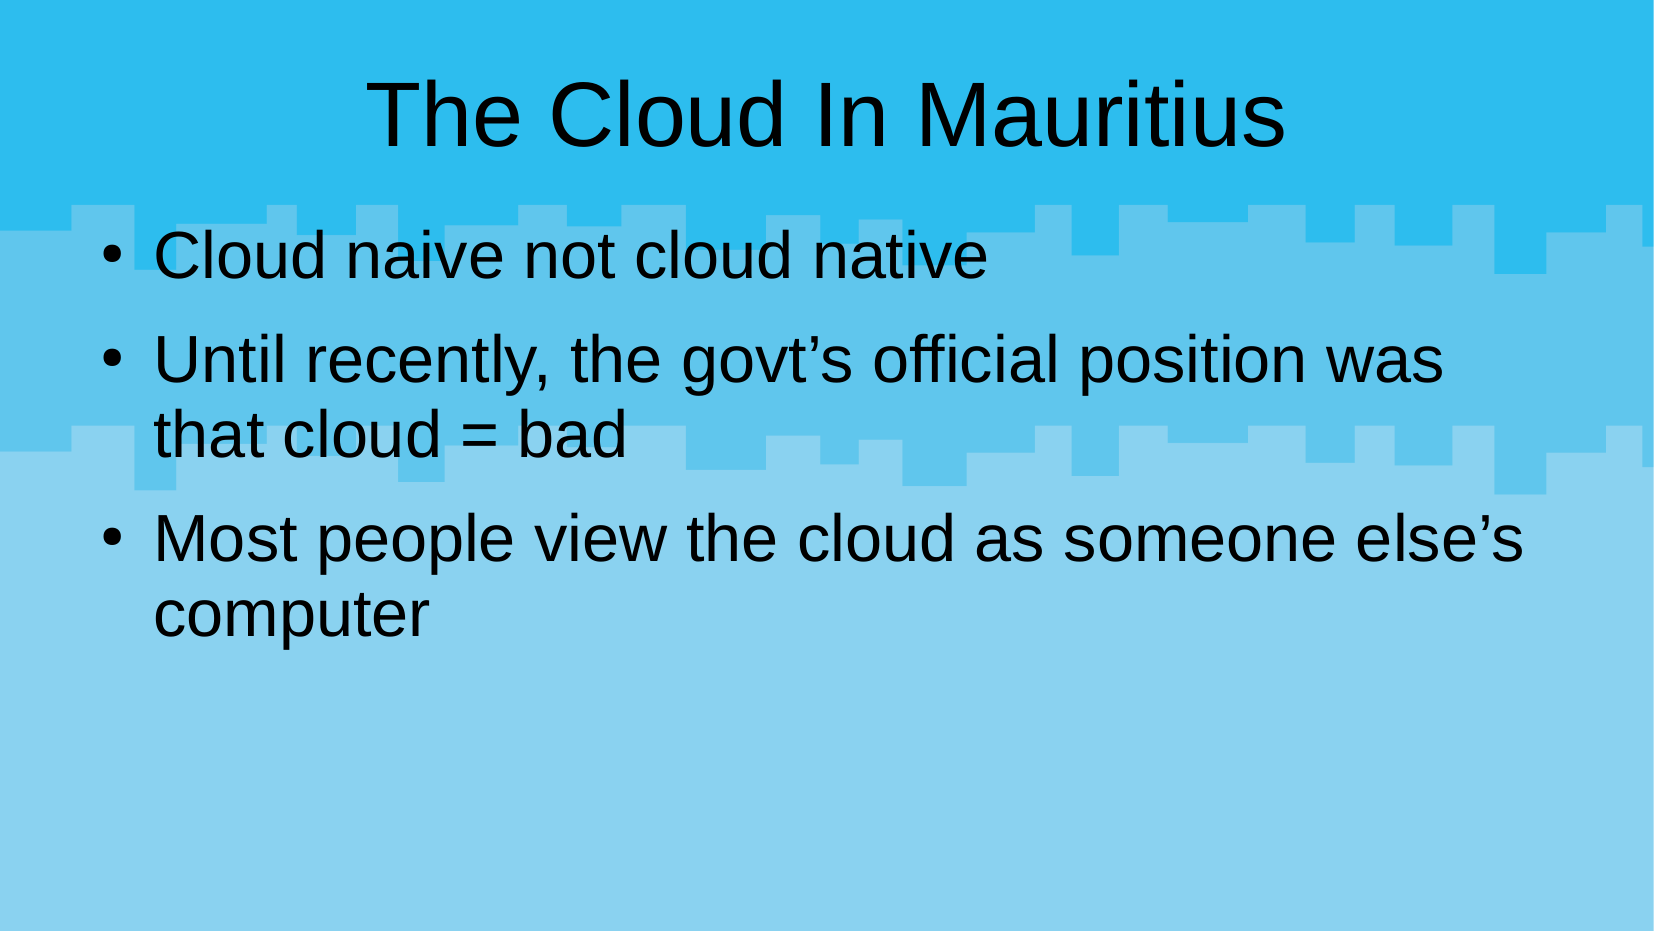

# The Cloud In Mauritius
Cloud naive not cloud native
Until recently, the govt’s official position was that cloud = bad
Most people view the cloud as someone else’s computer